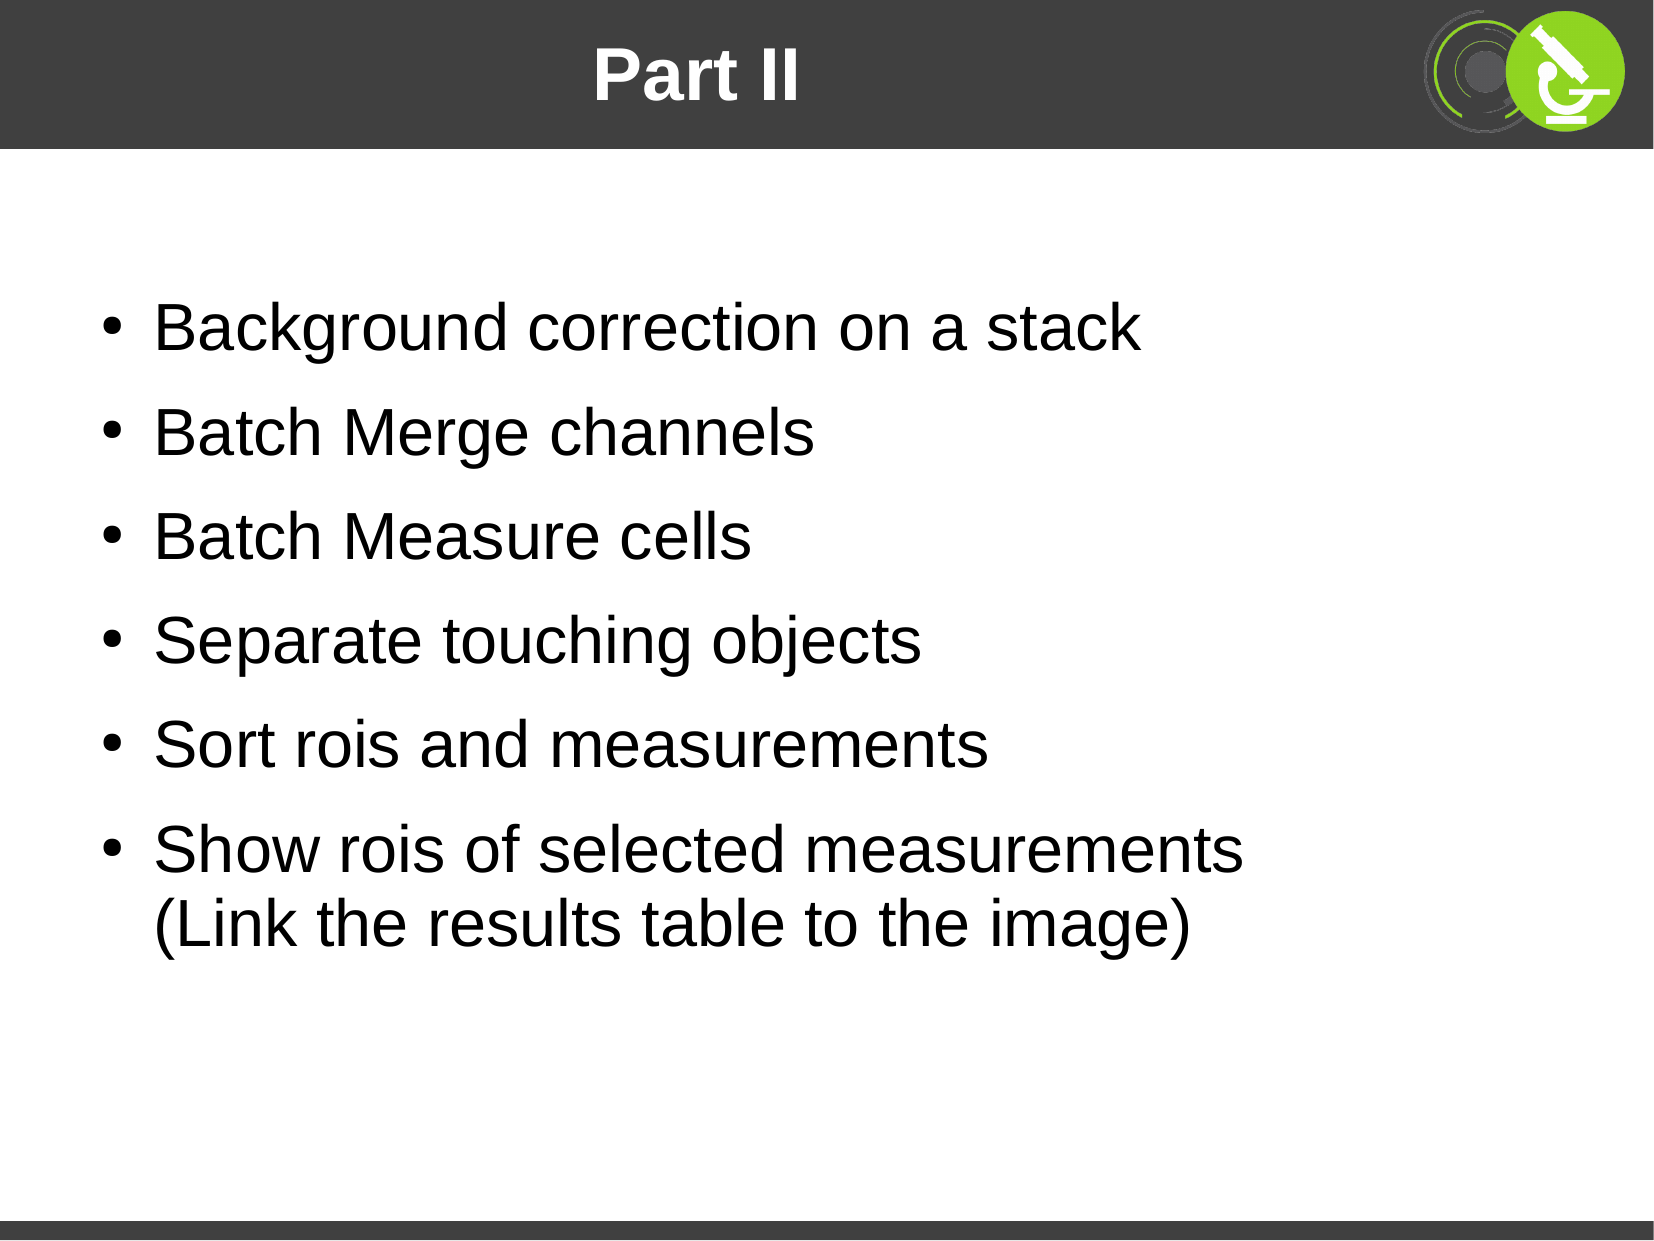

# Part II
Background correction on a stack
Batch Merge channels
Batch Measure cells
Separate touching objects
Sort rois and measurements
Show rois of selected measurements
(Link the results table to the image)